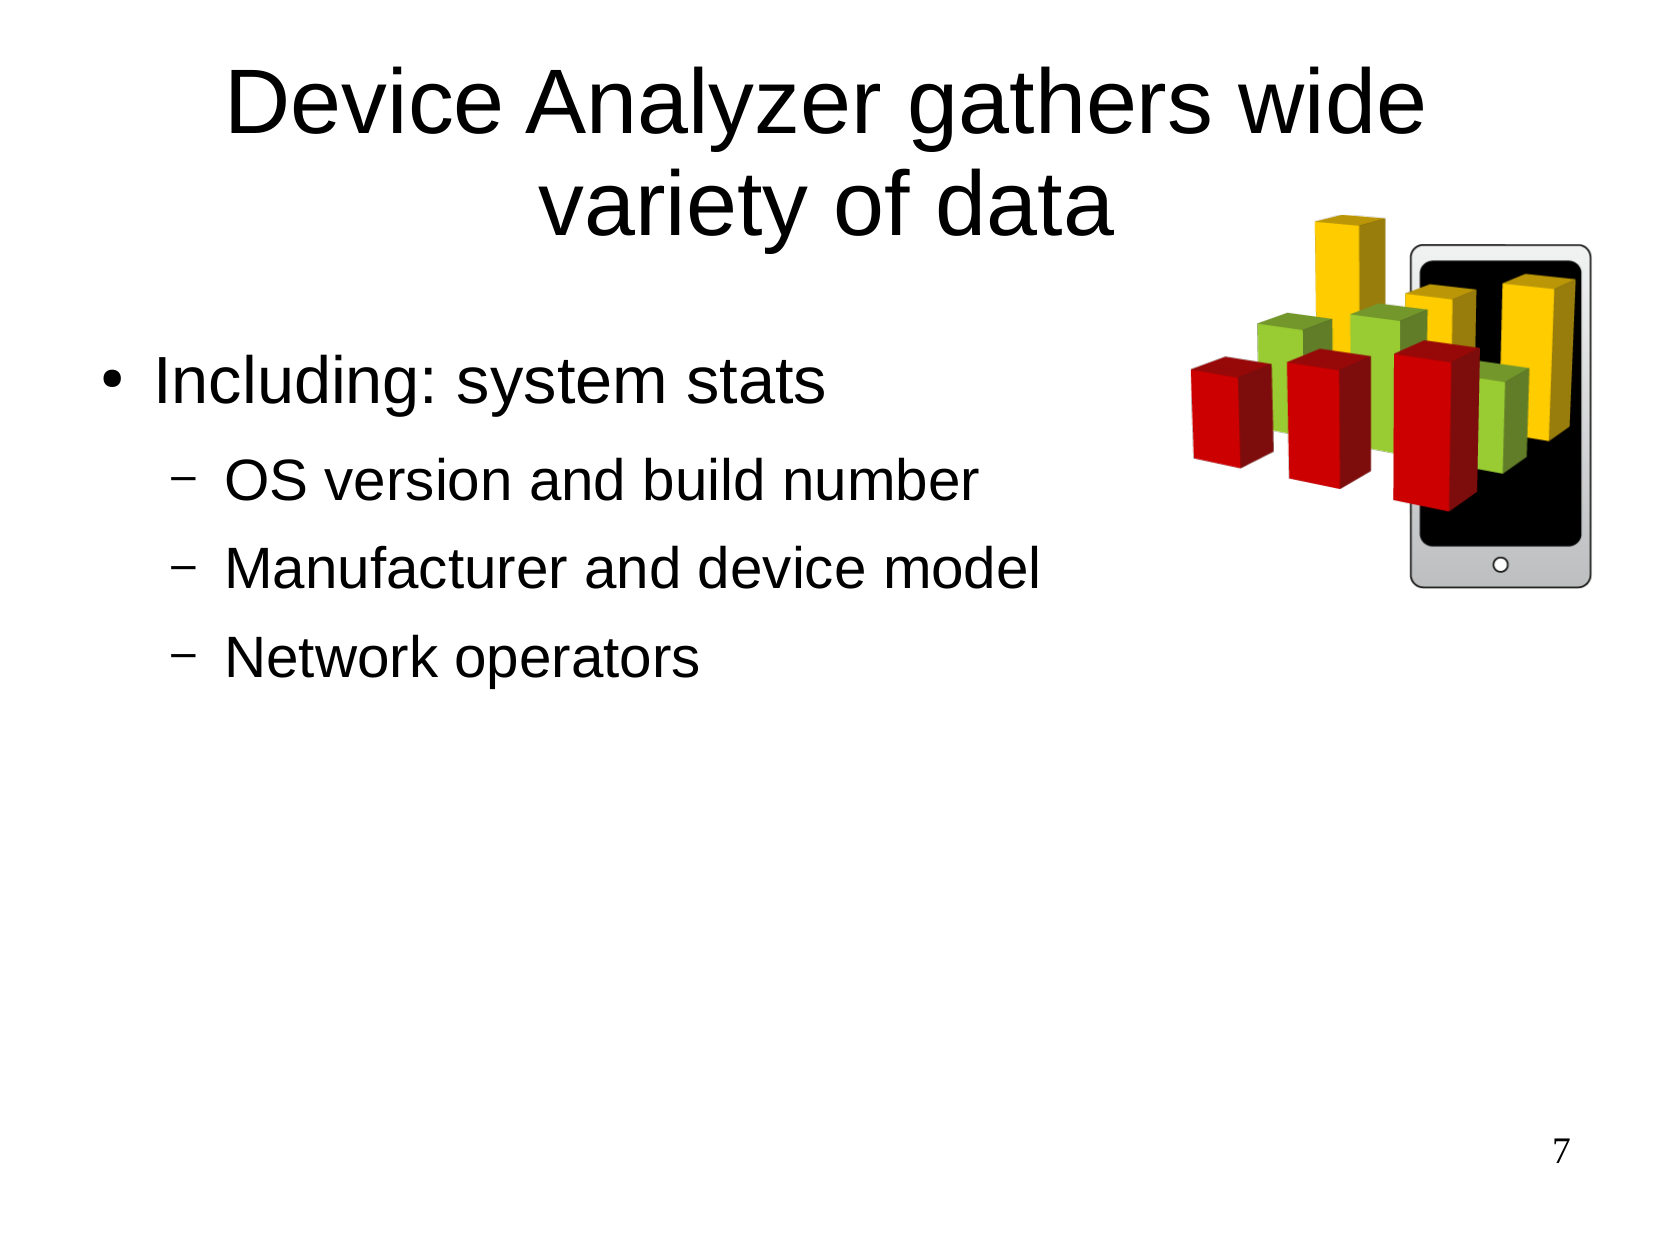

# Device Analyzer gathers wide variety of data
Including: system stats
OS version and build number
Manufacturer and device model
Network operators
7